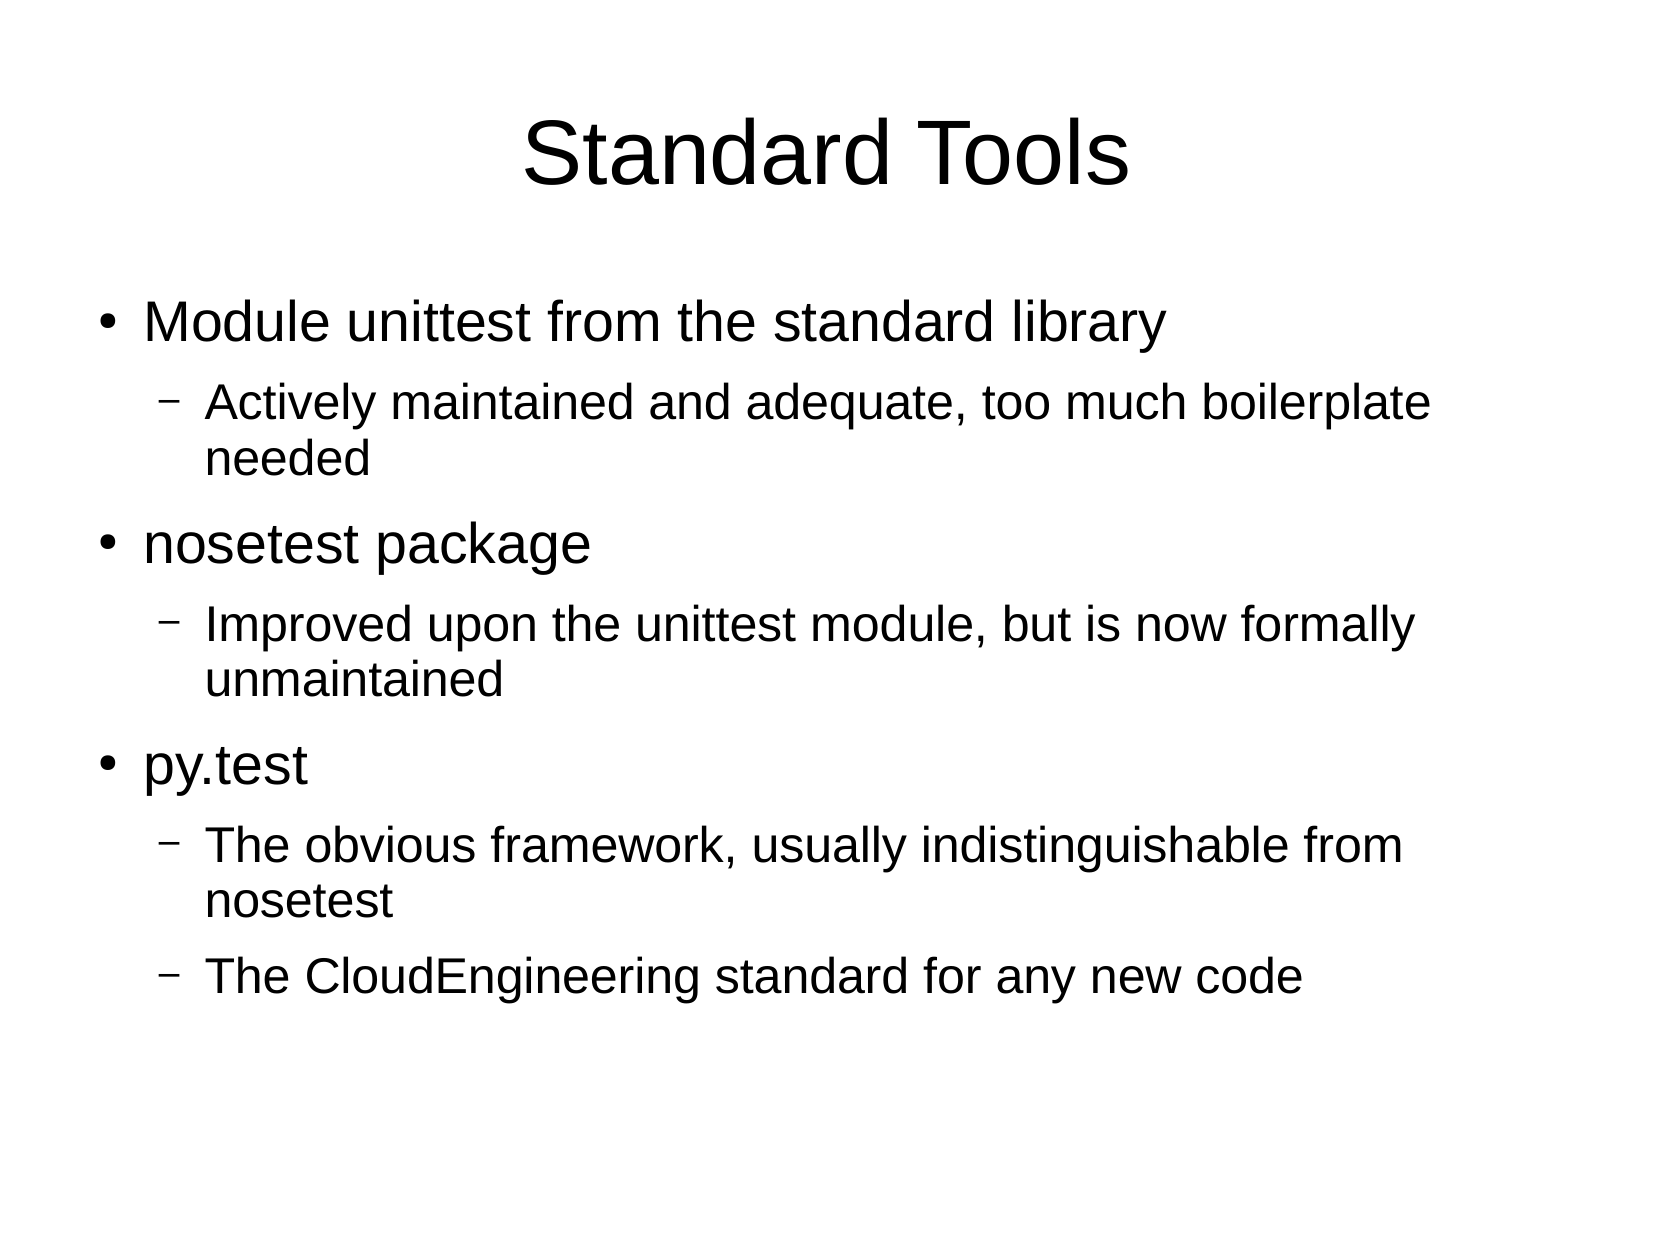

# Standard Tools
Module unittest from the standard library
Actively maintained and adequate, too much boilerplate needed
nosetest package
Improved upon the unittest module, but is now formally unmaintained
py.test
The obvious framework, usually indistinguishable from nosetest
The CloudEngineering standard for any new code